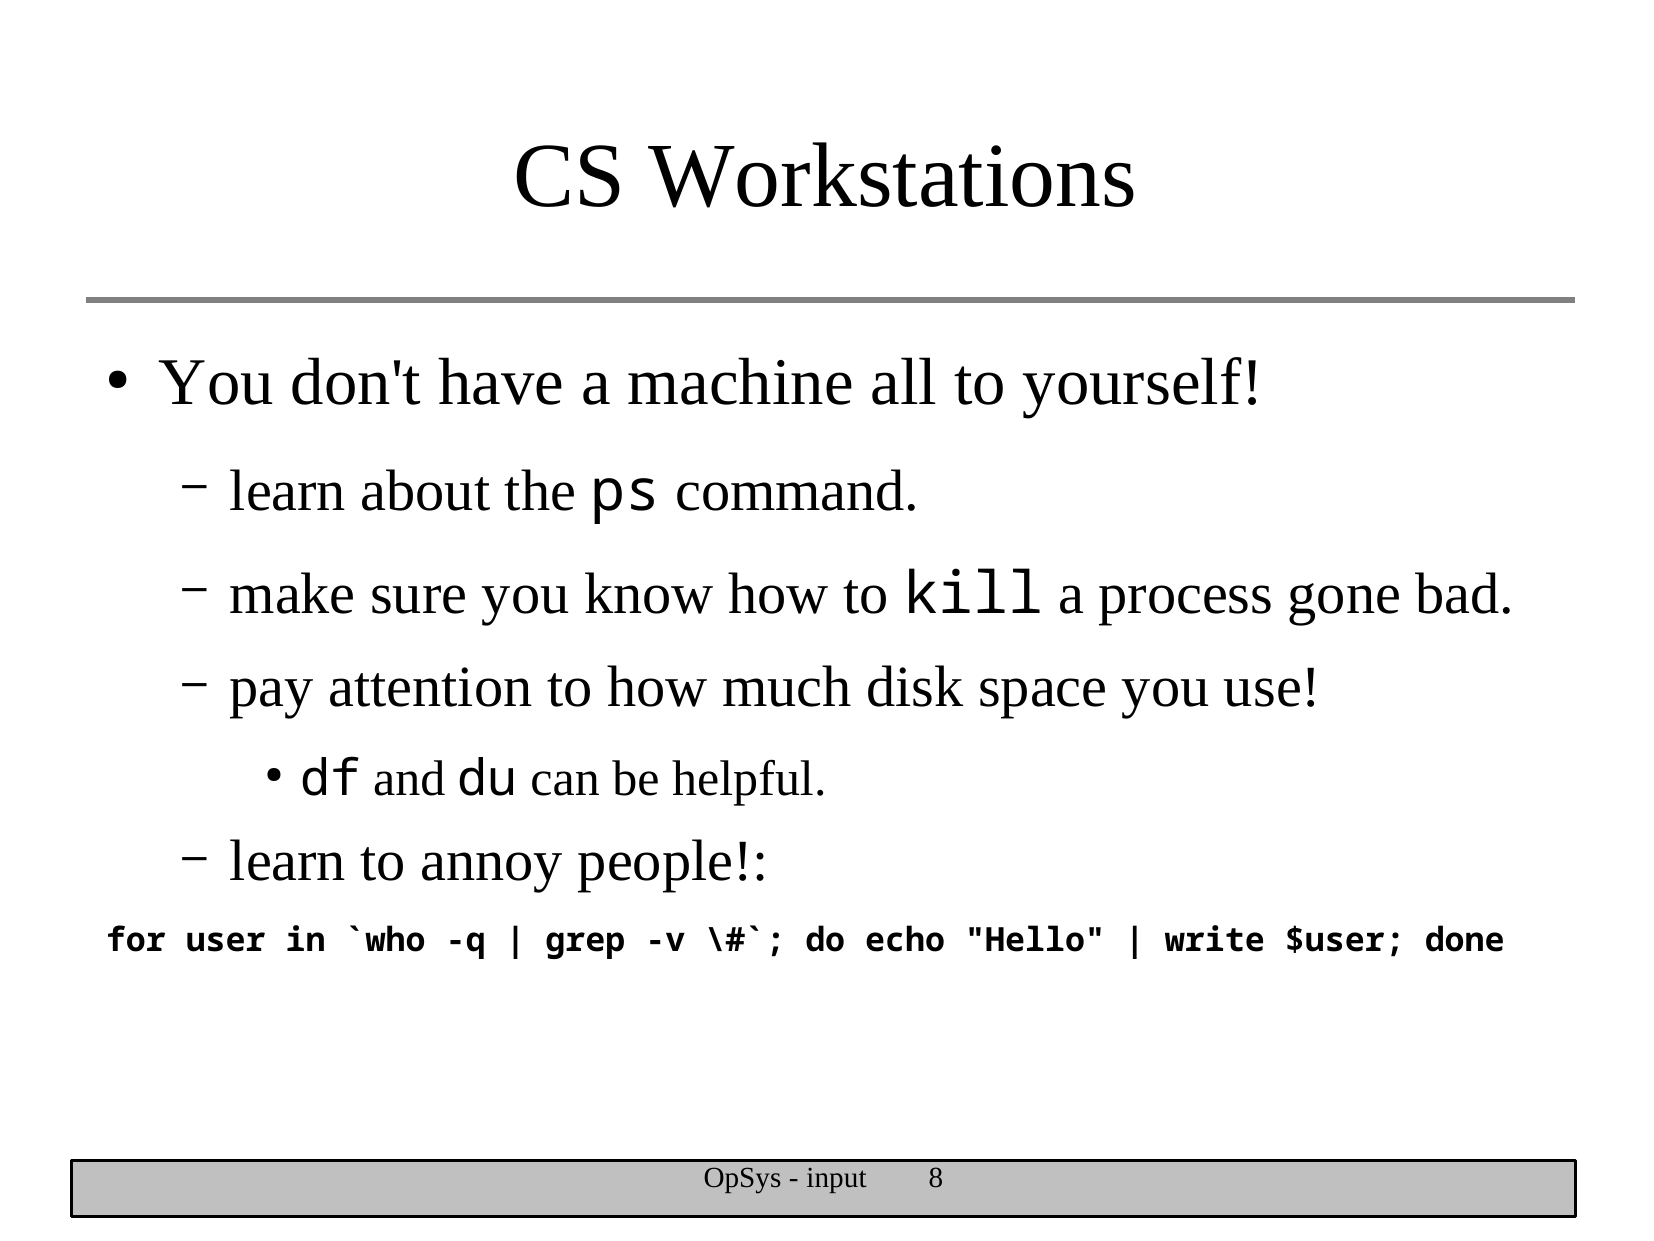

# CS Workstations
You don't have a machine all to yourself!
learn about the ps command.
make sure you know how to kill a process gone bad.
pay attention to how much disk space you use!
df and du can be helpful.
learn to annoy people!:
for user in `who -q | grep -v \#`; do echo "Hello" | write $user; done